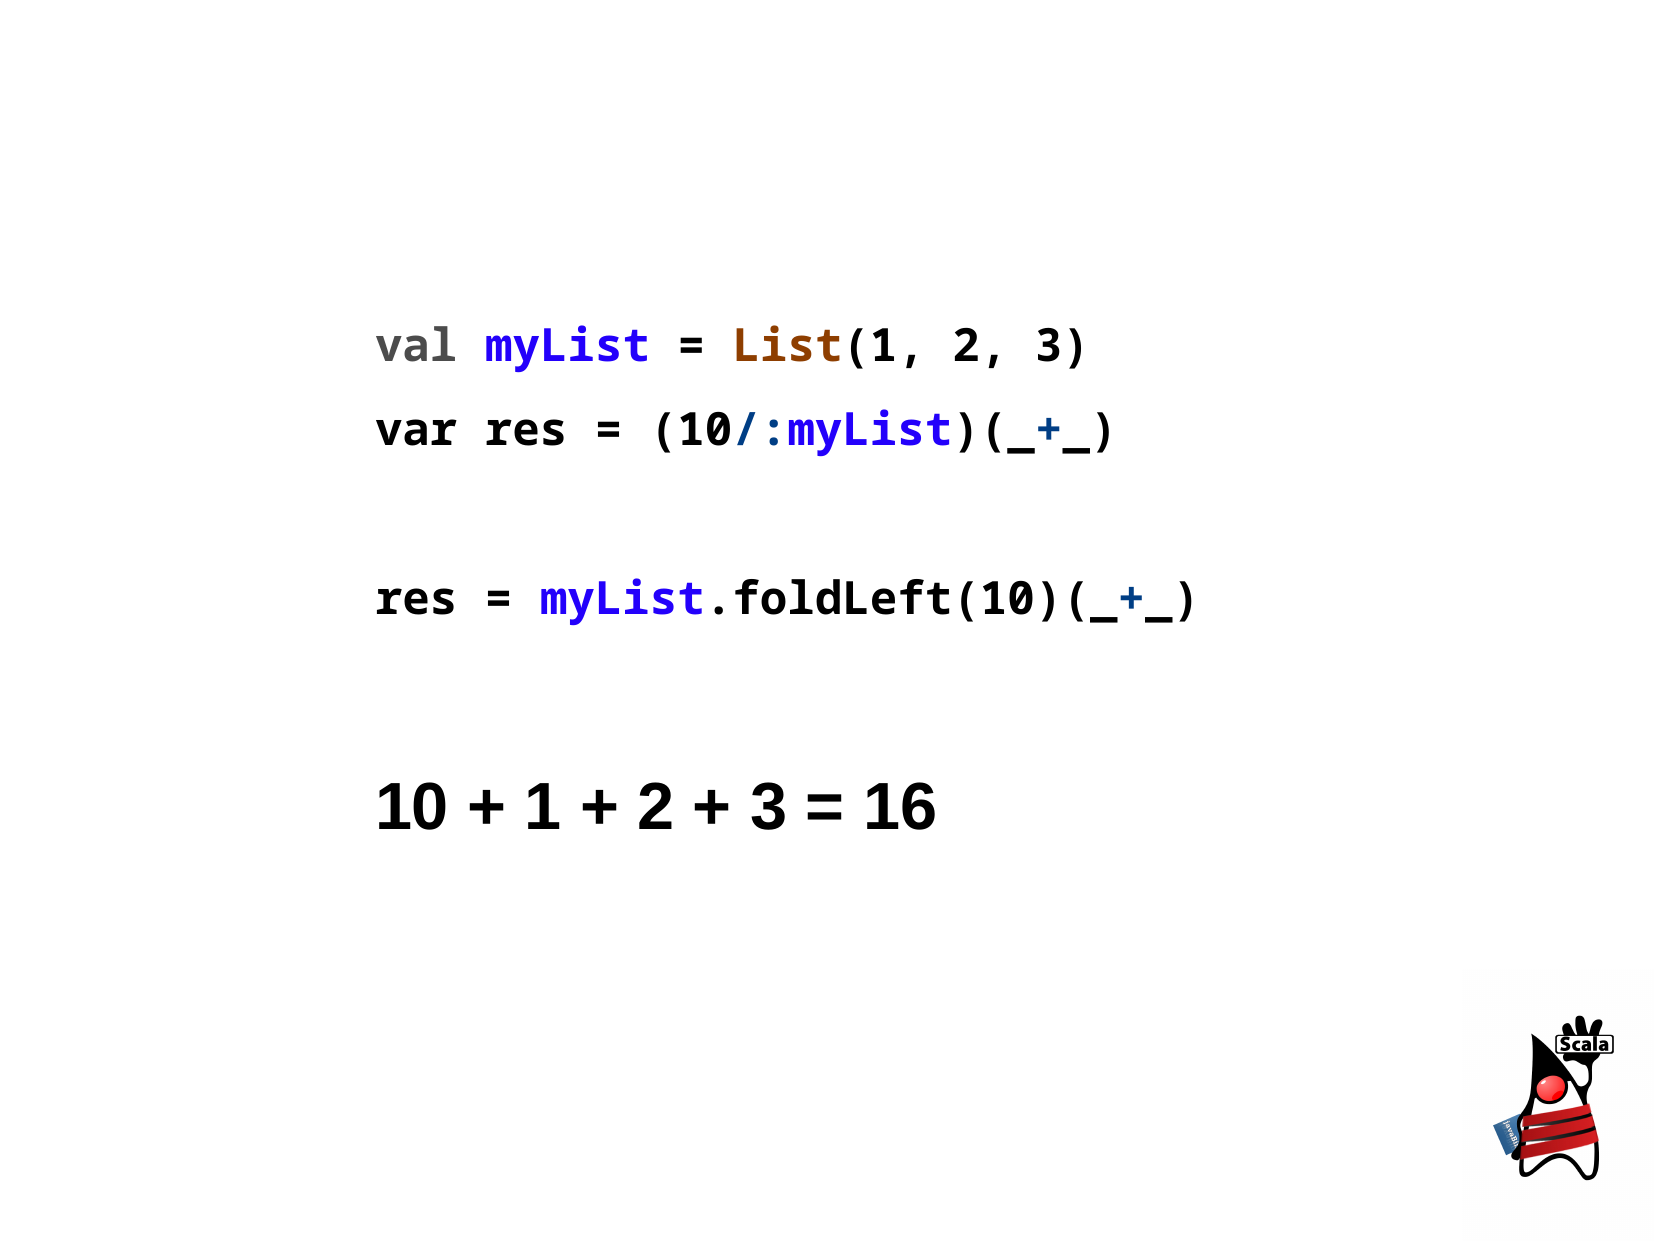

# val myList = List(1, 2, 3)
var res = (10/:myList)(_+_)
res = myList.foldLeft(10)(_+_)
10 + 1 + 2 + 3 = 16